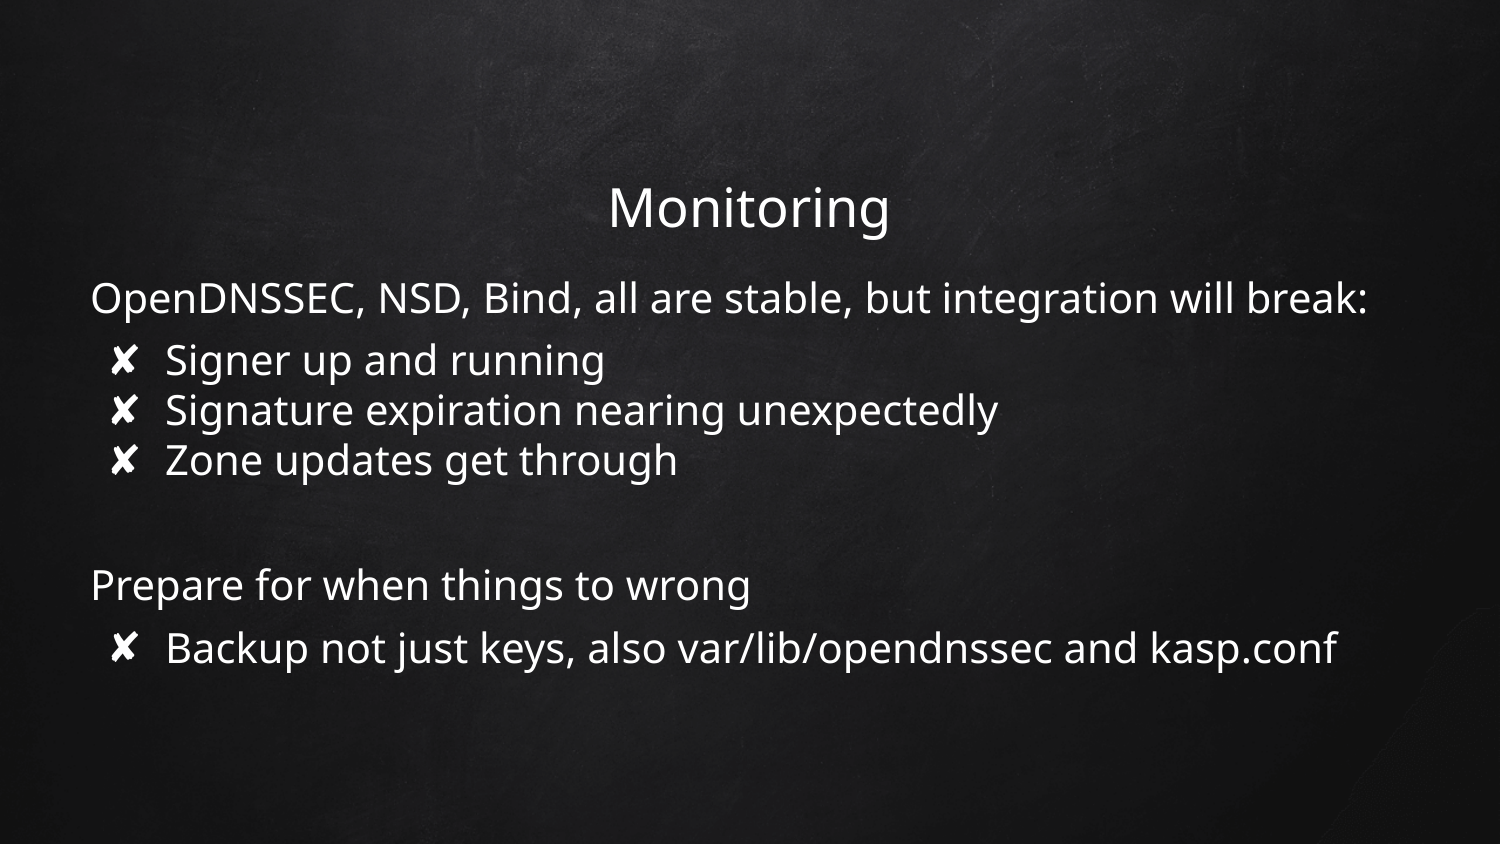

# Monitoring
OpenDNSSEC, NSD, Bind, all are stable, but integration will break:
Signer up and running
Signature expiration nearing unexpectedly
Zone updates get through
Prepare for when things to wrong
Backup not just keys, also var/lib/opendnssec and kasp.conf